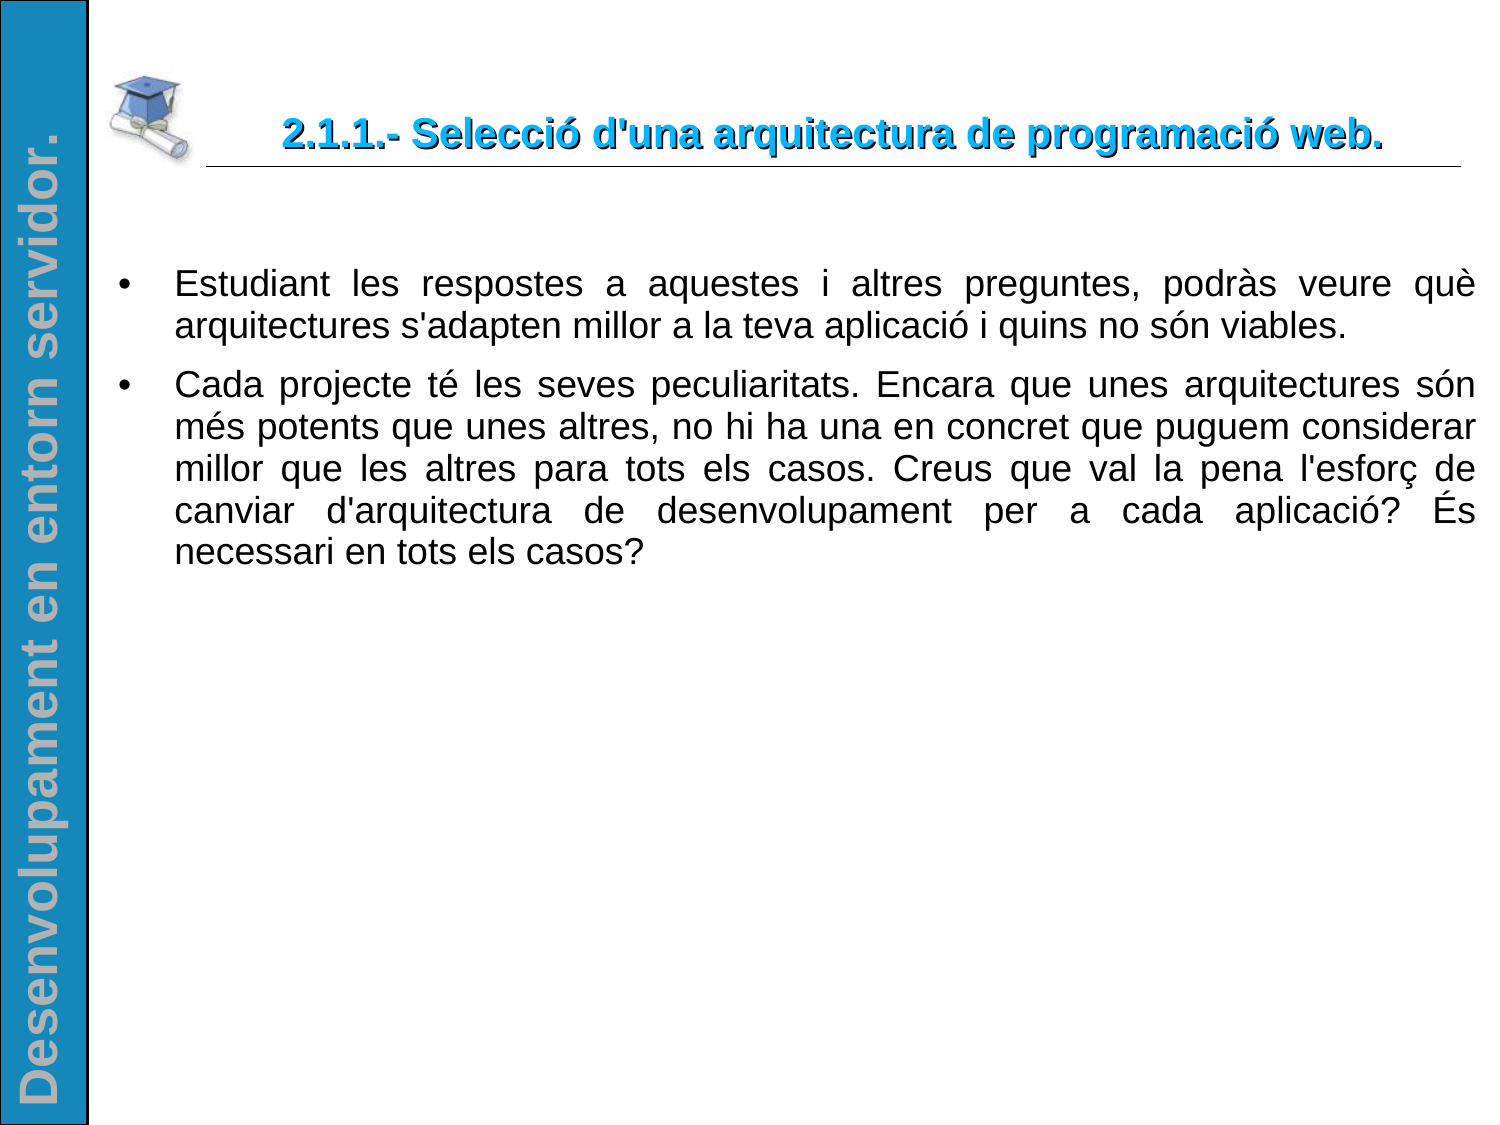

# 2.1.1.- Selecció d'una arquitectura de programació web.
Estudiant les respostes a aquestes i altres preguntes, podràs veure què arquitectures s'adapten millor a la teva aplicació i quins no són viables.
Cada projecte té les seves peculiaritats. Encara que unes arquitectures són més potents que unes altres, no hi ha una en concret que puguem considerar millor que les altres para tots els casos. Creus que val la pena l'esforç de canviar d'arquitectura de desenvolupament per a cada aplicació? És necessari en tots els casos?